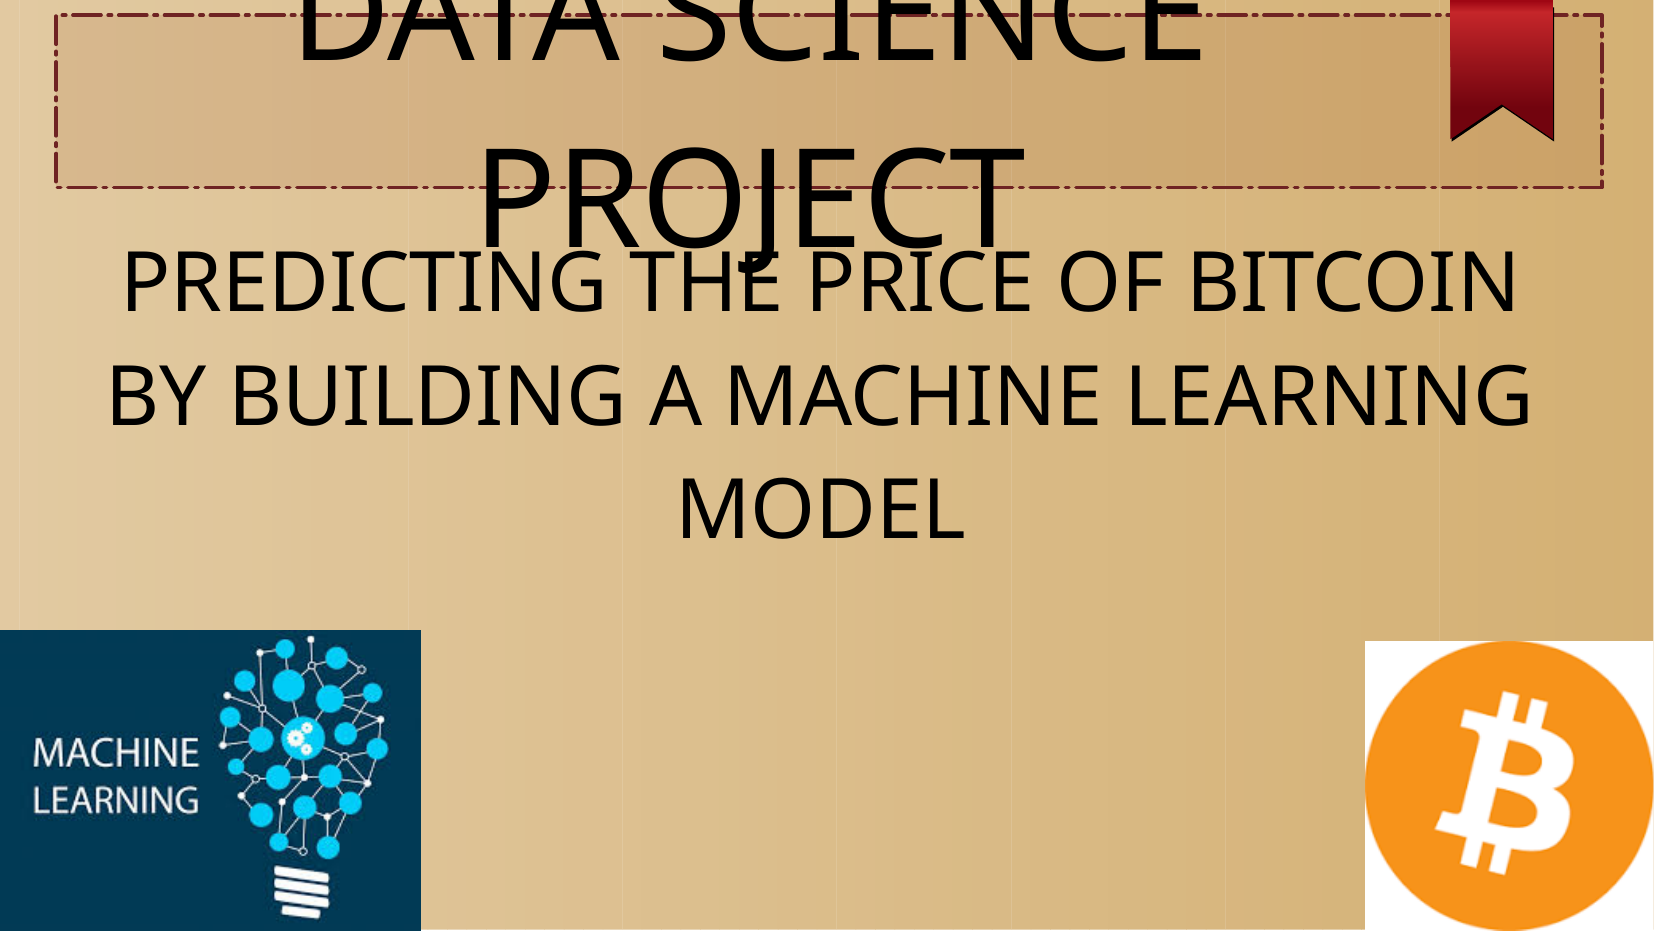

# DATA SCIENCE PROJECT
PREDICTING THE PRICE OF BITCOIN BY BUILDING A MACHINE LEARNING MODEL